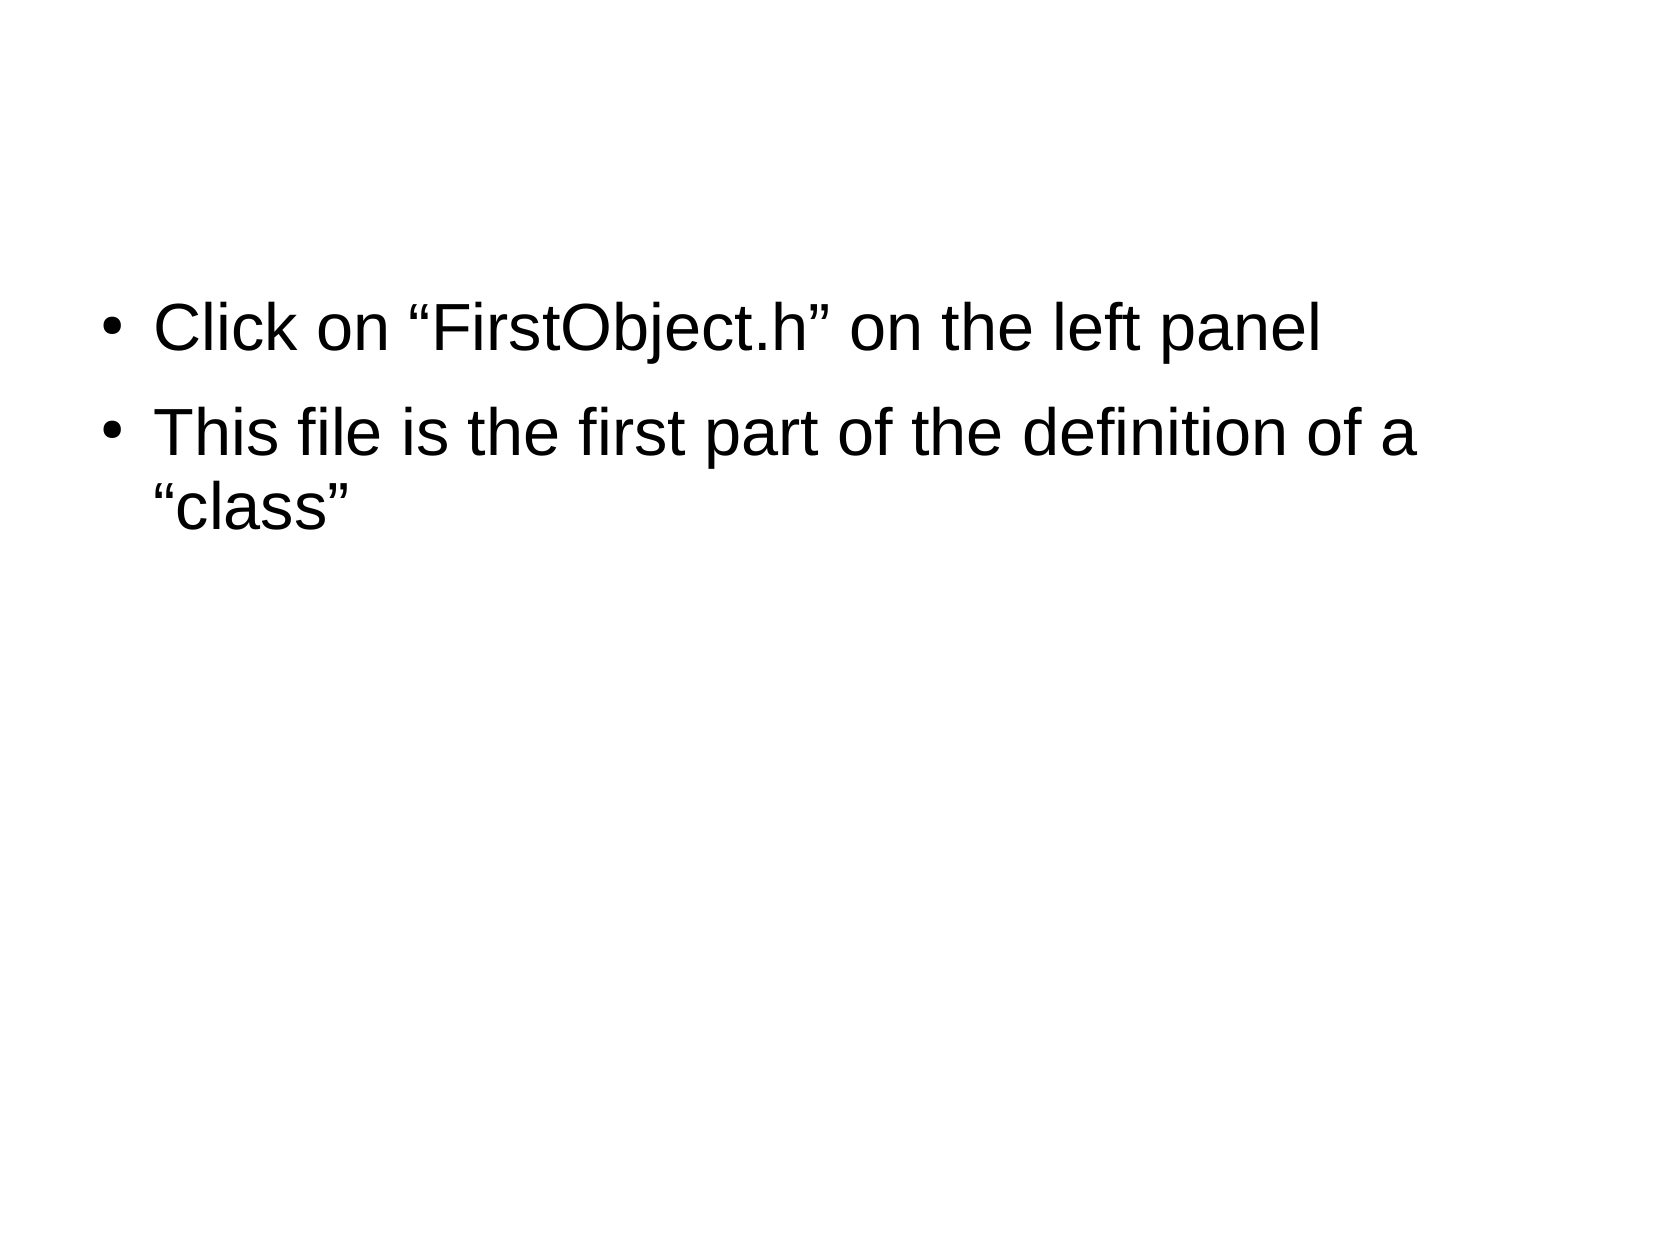

#
Click on “FirstObject.h” on the left panel
This file is the first part of the definition of a “class”